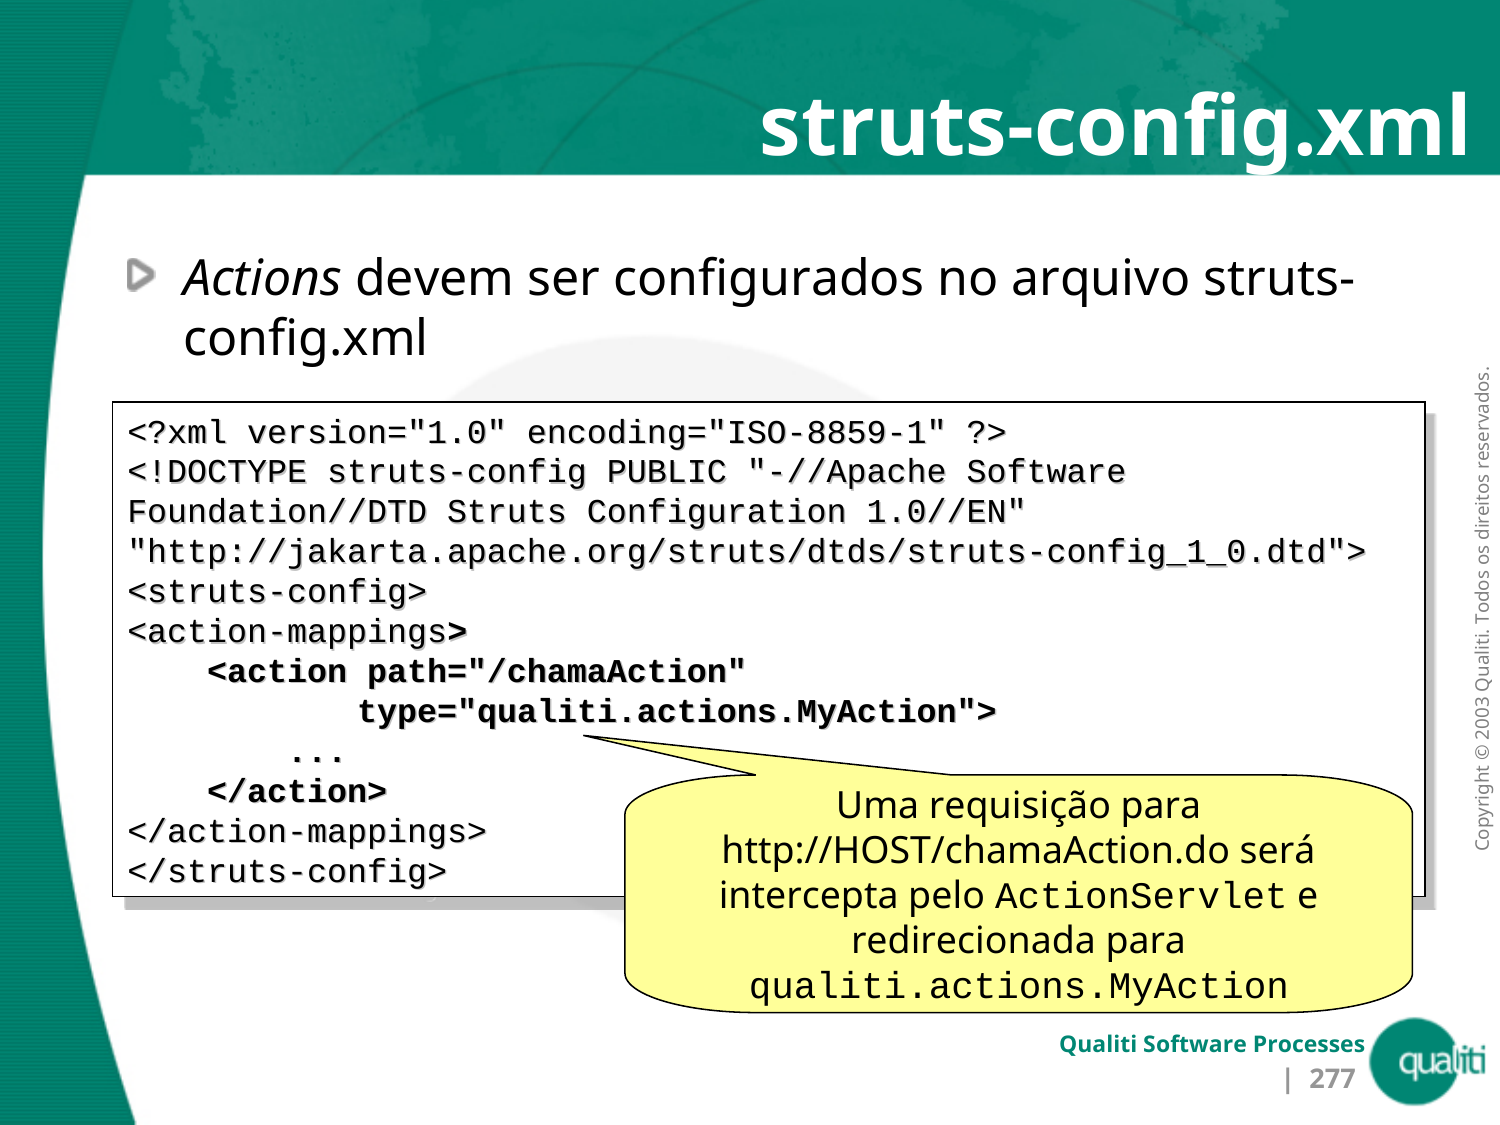

# struts-config.xml
Actions devem ser configurados no arquivo struts-config.xml
<?xml version="1.0" encoding="ISO-8859-1" ?>
<!DOCTYPE struts-config PUBLIC "-//Apache Software Foundation//DTD Struts Configuration 1.0//EN" "http://jakarta.apache.org/struts/dtds/struts-config_1_0.dtd">
<struts-config>
<action-mappings>
 <action path="/chamaAction" 	 	 			 type="qualiti.actions.MyAction">
 ...
 </action>
</action-mappings>
</struts-config>
Uma requisição para http://HOST/chamaAction.do será intercepta pelo ActionServlet e redirecionada para qualiti.actions.MyAction